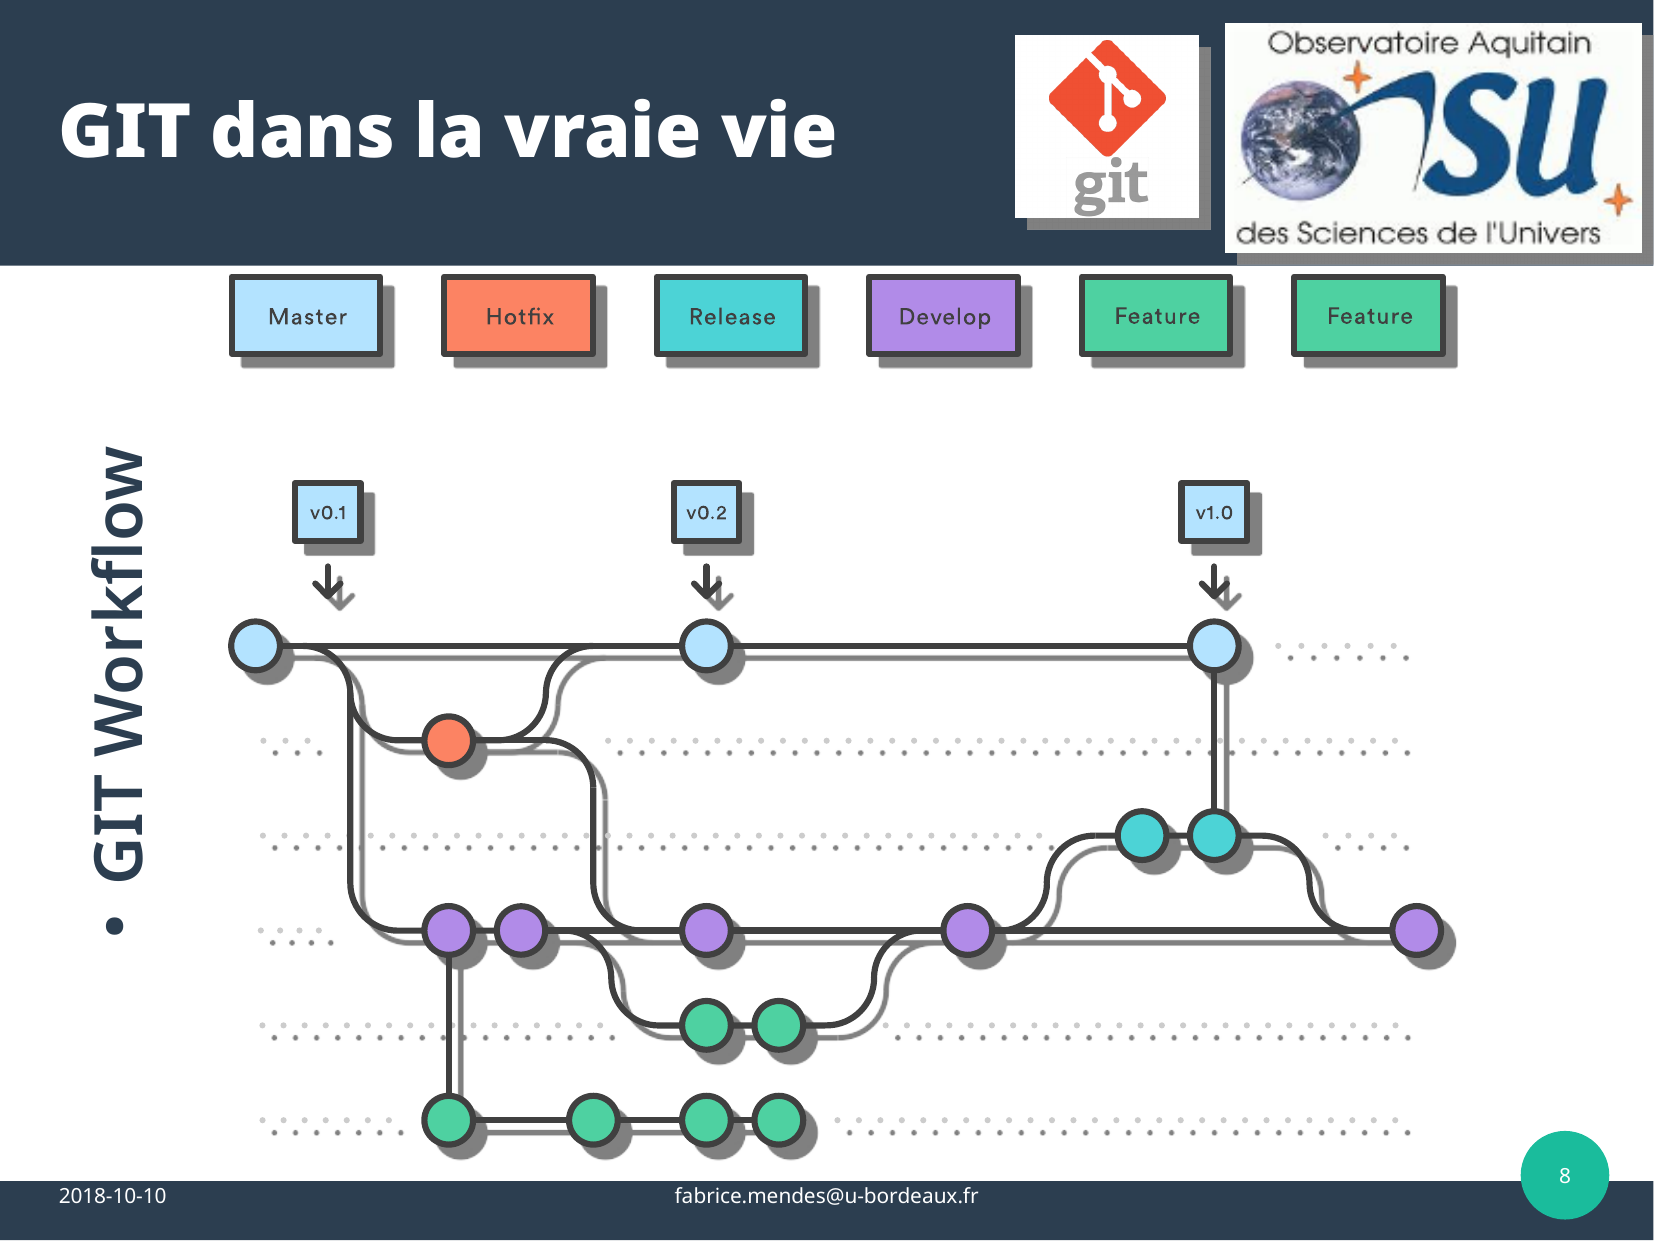

# GIT dans la vraie vie
GIT Workflow
8
2018-10-10
fabrice.mendes@u-bordeaux.fr